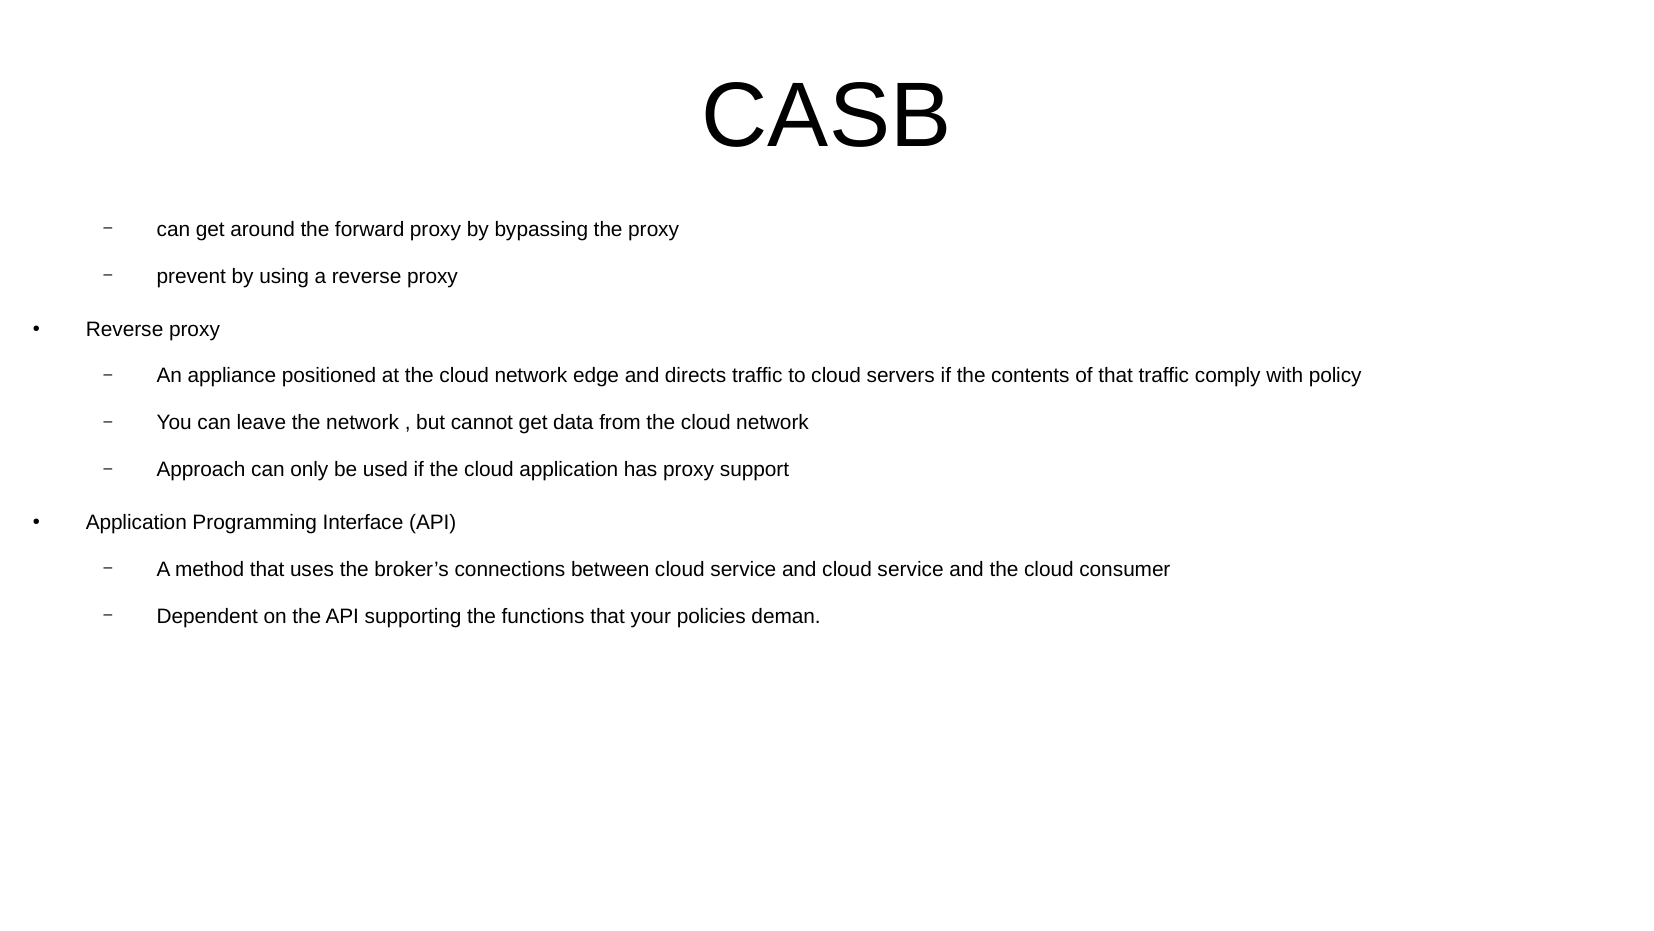

# CASB
can get around the forward proxy by bypassing the proxy
prevent by using a reverse proxy
Reverse proxy
An appliance positioned at the cloud network edge and directs traffic to cloud servers if the contents of that traffic comply with policy
You can leave the network , but cannot get data from the cloud network
Approach can only be used if the cloud application has proxy support
Application Programming Interface (API)
A method that uses the broker’s connections between cloud service and cloud service and the cloud consumer
Dependent on the API supporting the functions that your policies deman.